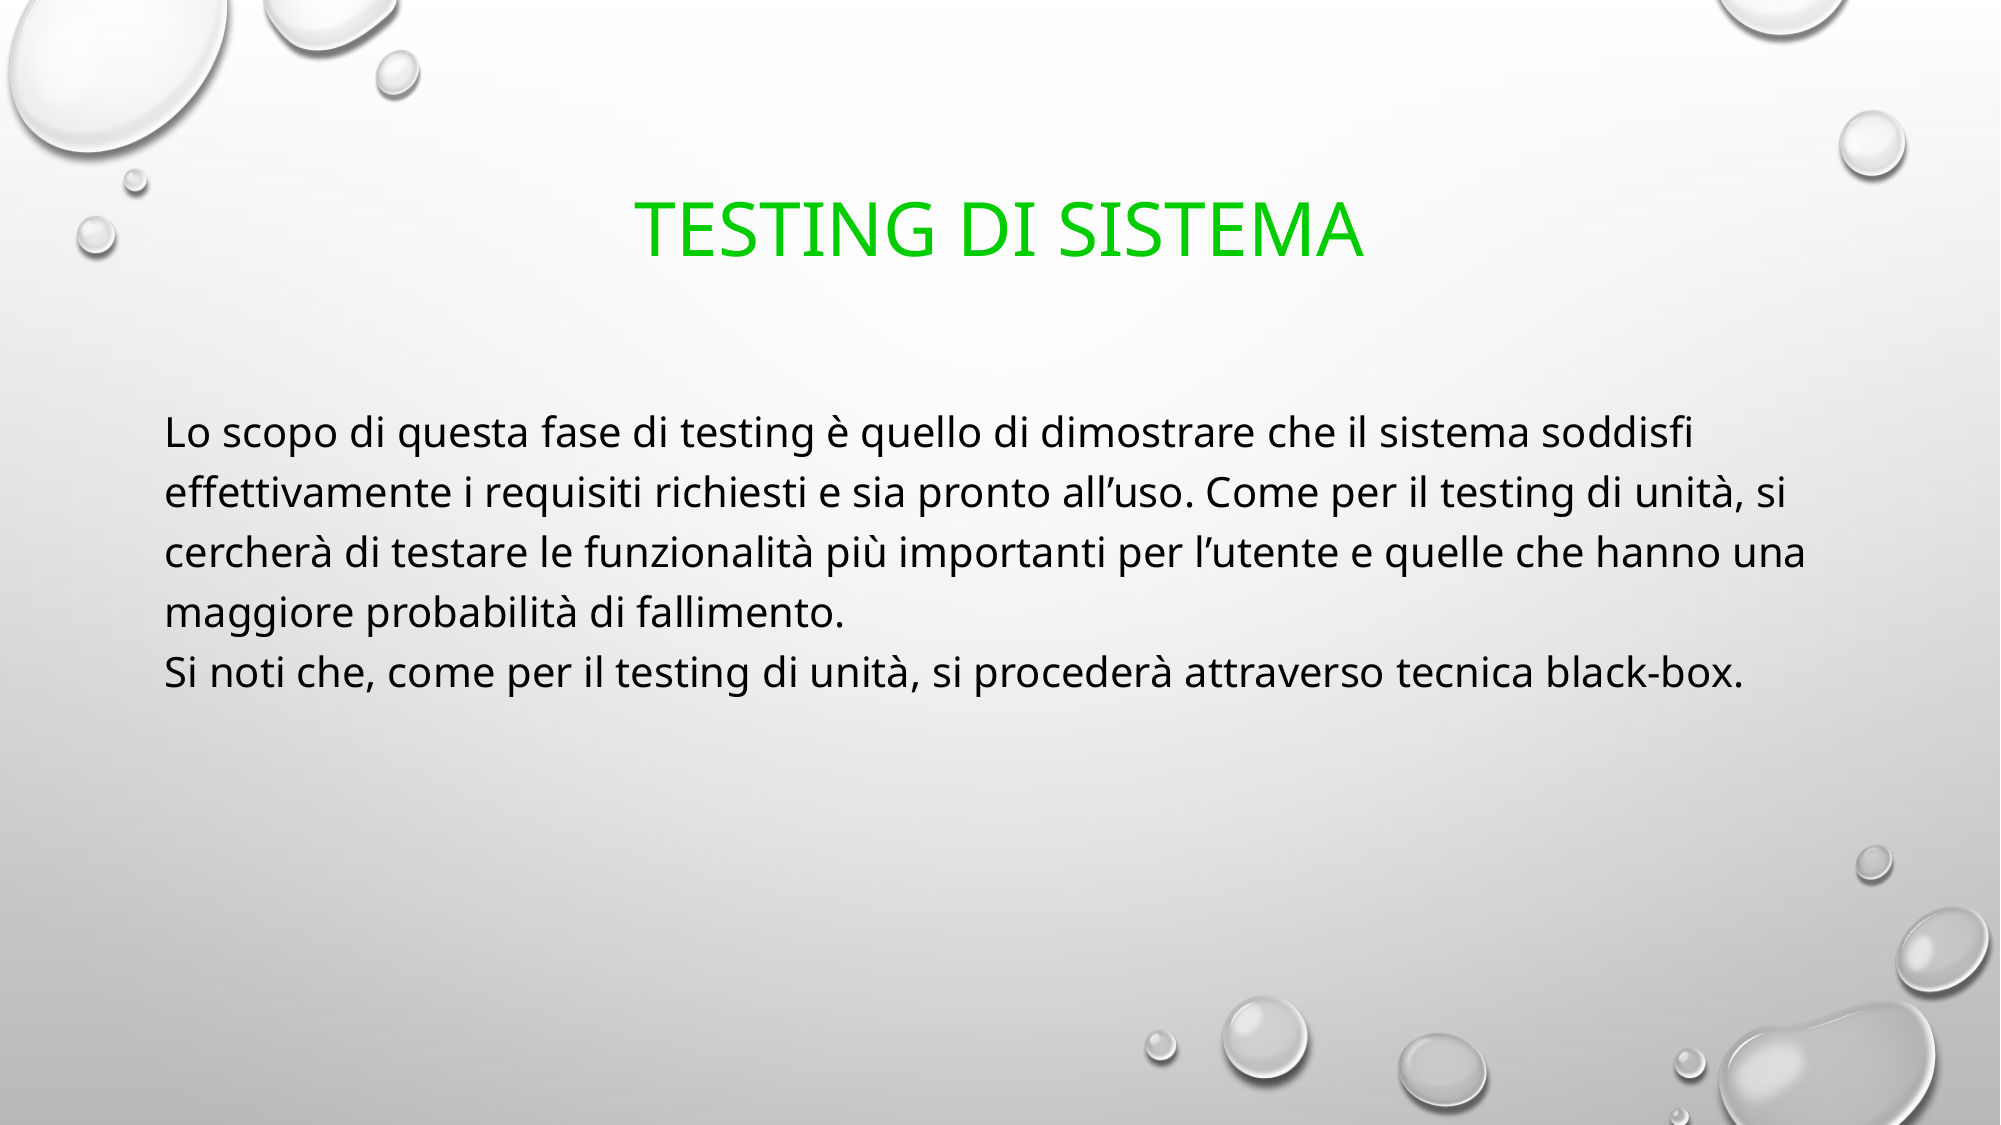

# Testing di sistema
Lo scopo di questa fase di testing è quello di dimostrare che il sistema soddisfi effettivamente i requisiti richiesti e sia pronto all’uso. Come per il testing di unità, si cercherà di testare le funzionalità più importanti per l’utente e quelle che hanno una maggiore probabilità di fallimento.
Si noti che, come per il testing di unità, si procederà attraverso tecnica black-box.